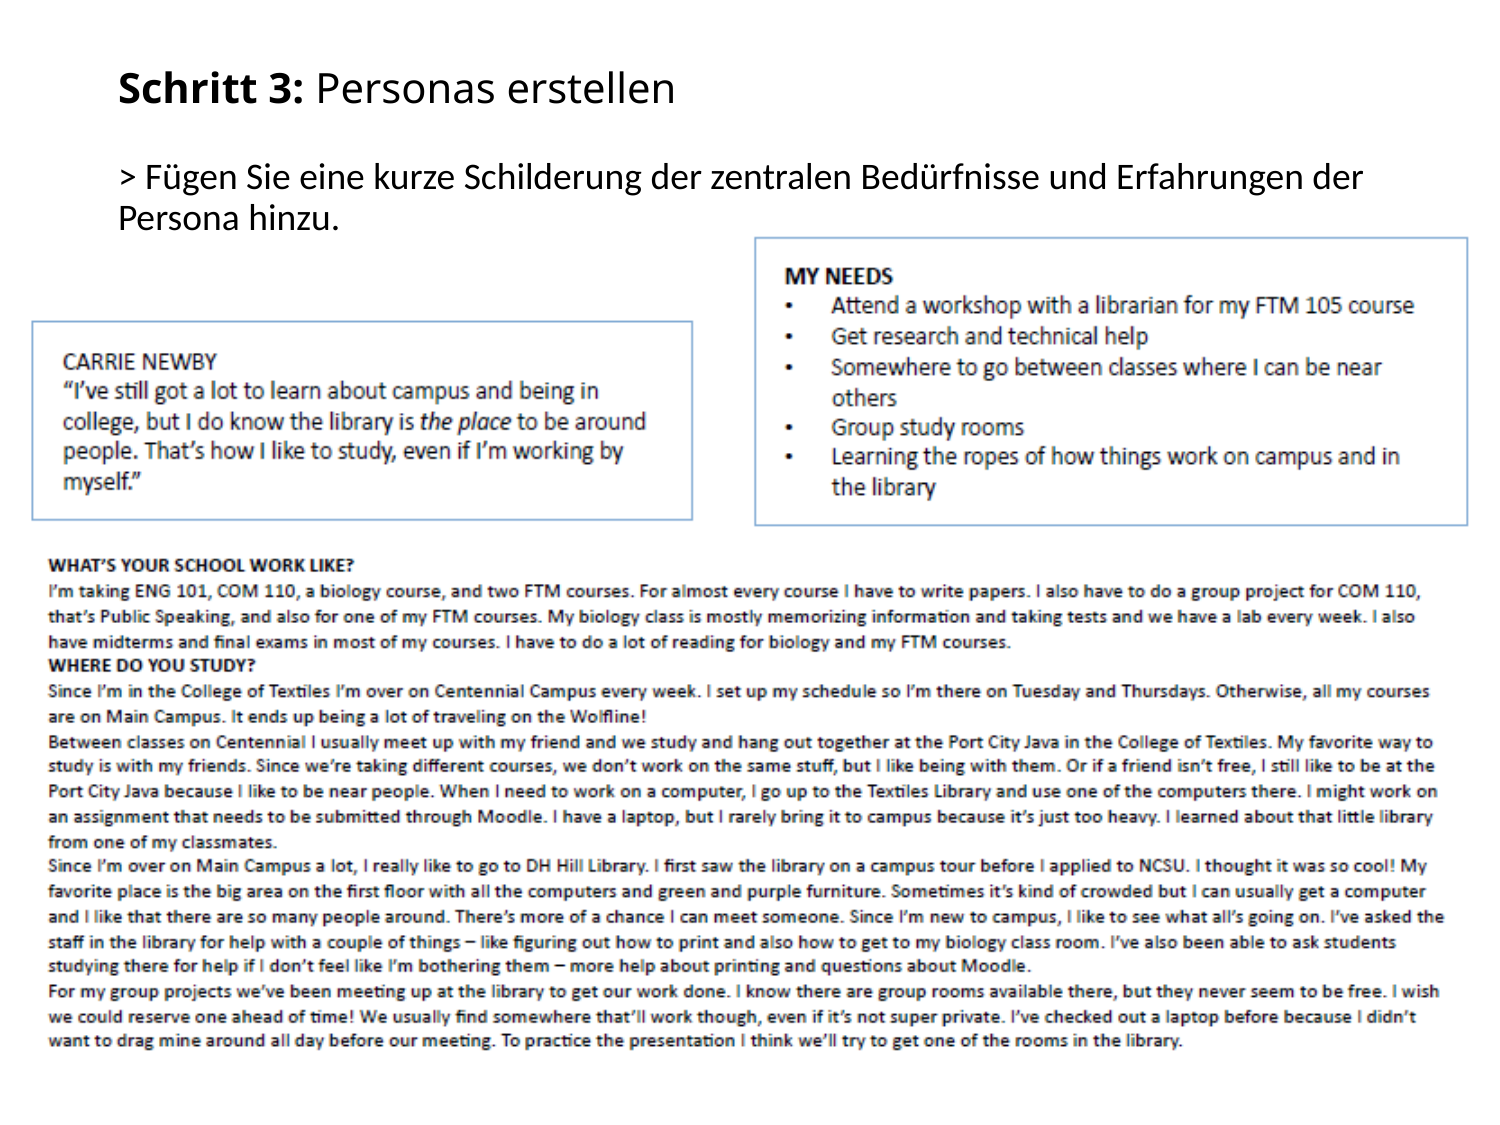

# Schritt 3: Personas erstellen
> Fügen Sie eine kurze Schilderung der zentralen Bedürfnisse und Erfahrungen der Persona hinzu.